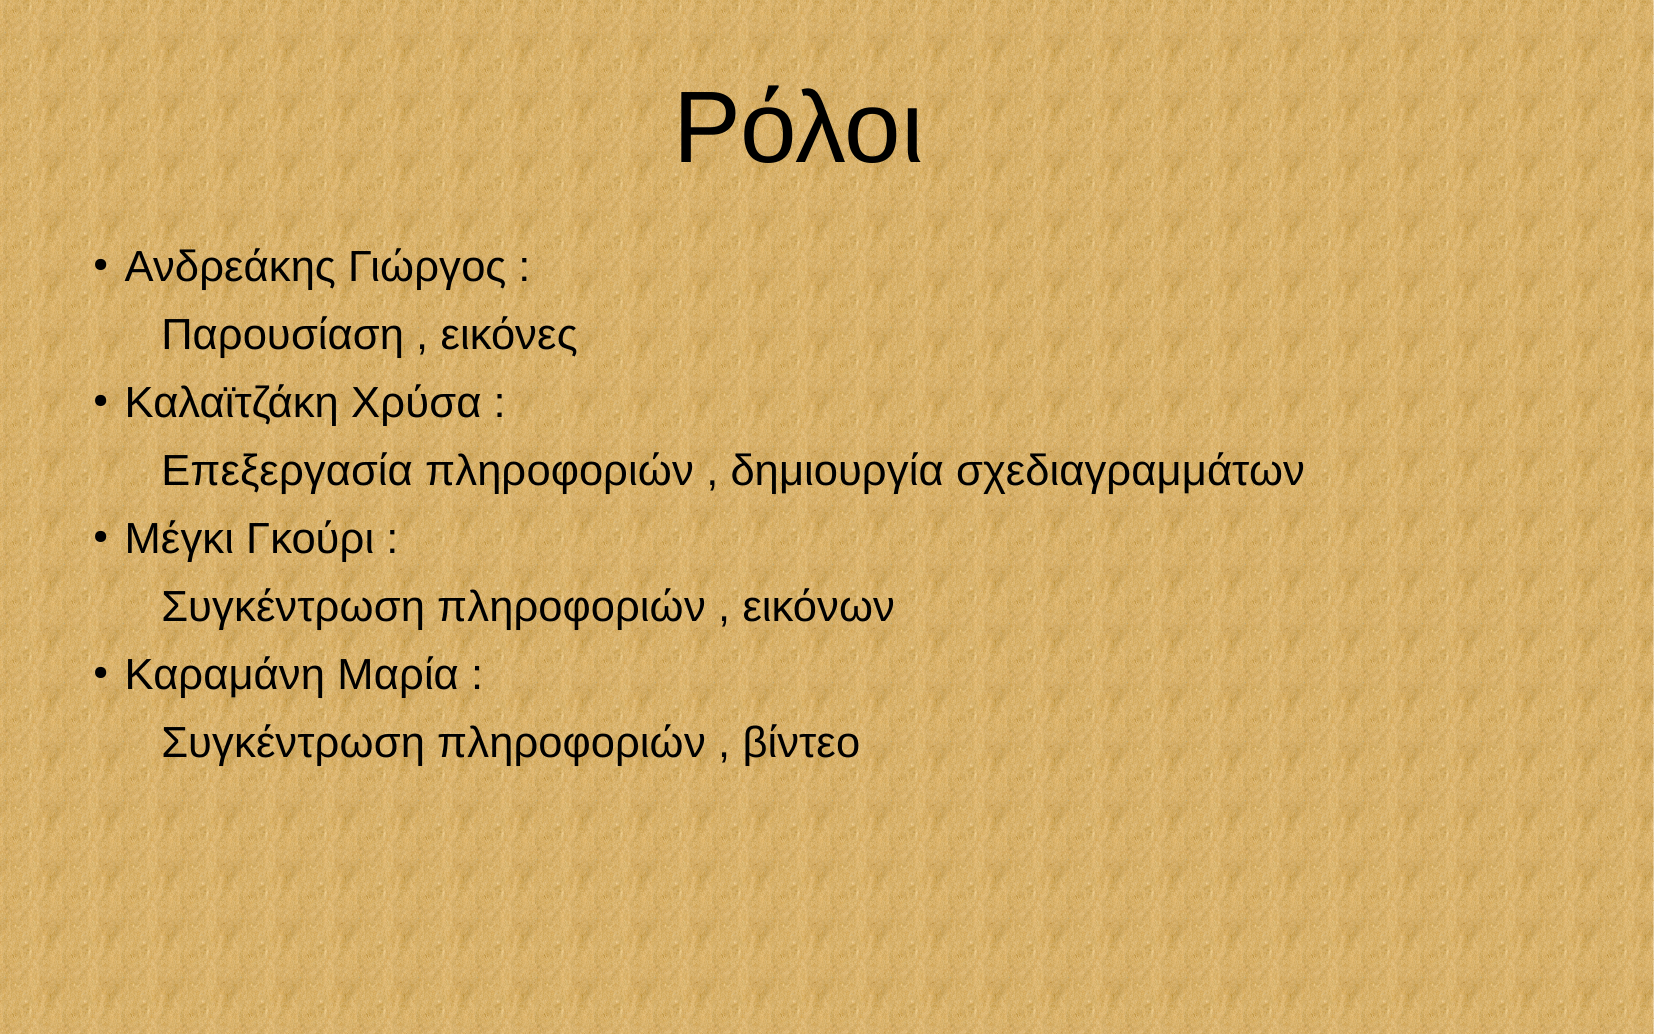

# Ρόλοι
Ανδρεάκης Γιώργος :
 Παρουσίαση , εικόνες
Καλαϊτζάκη Χρύσα :
 Επεξεργασία πληροφοριών , δημιουργία σχεδιαγραμμάτων
Μέγκι Γκούρι :
 Συγκέντρωση πληροφοριών , εικόνων
Καραμάνη Μαρία :
 Συγκέντρωση πληροφοριών , βίντεο